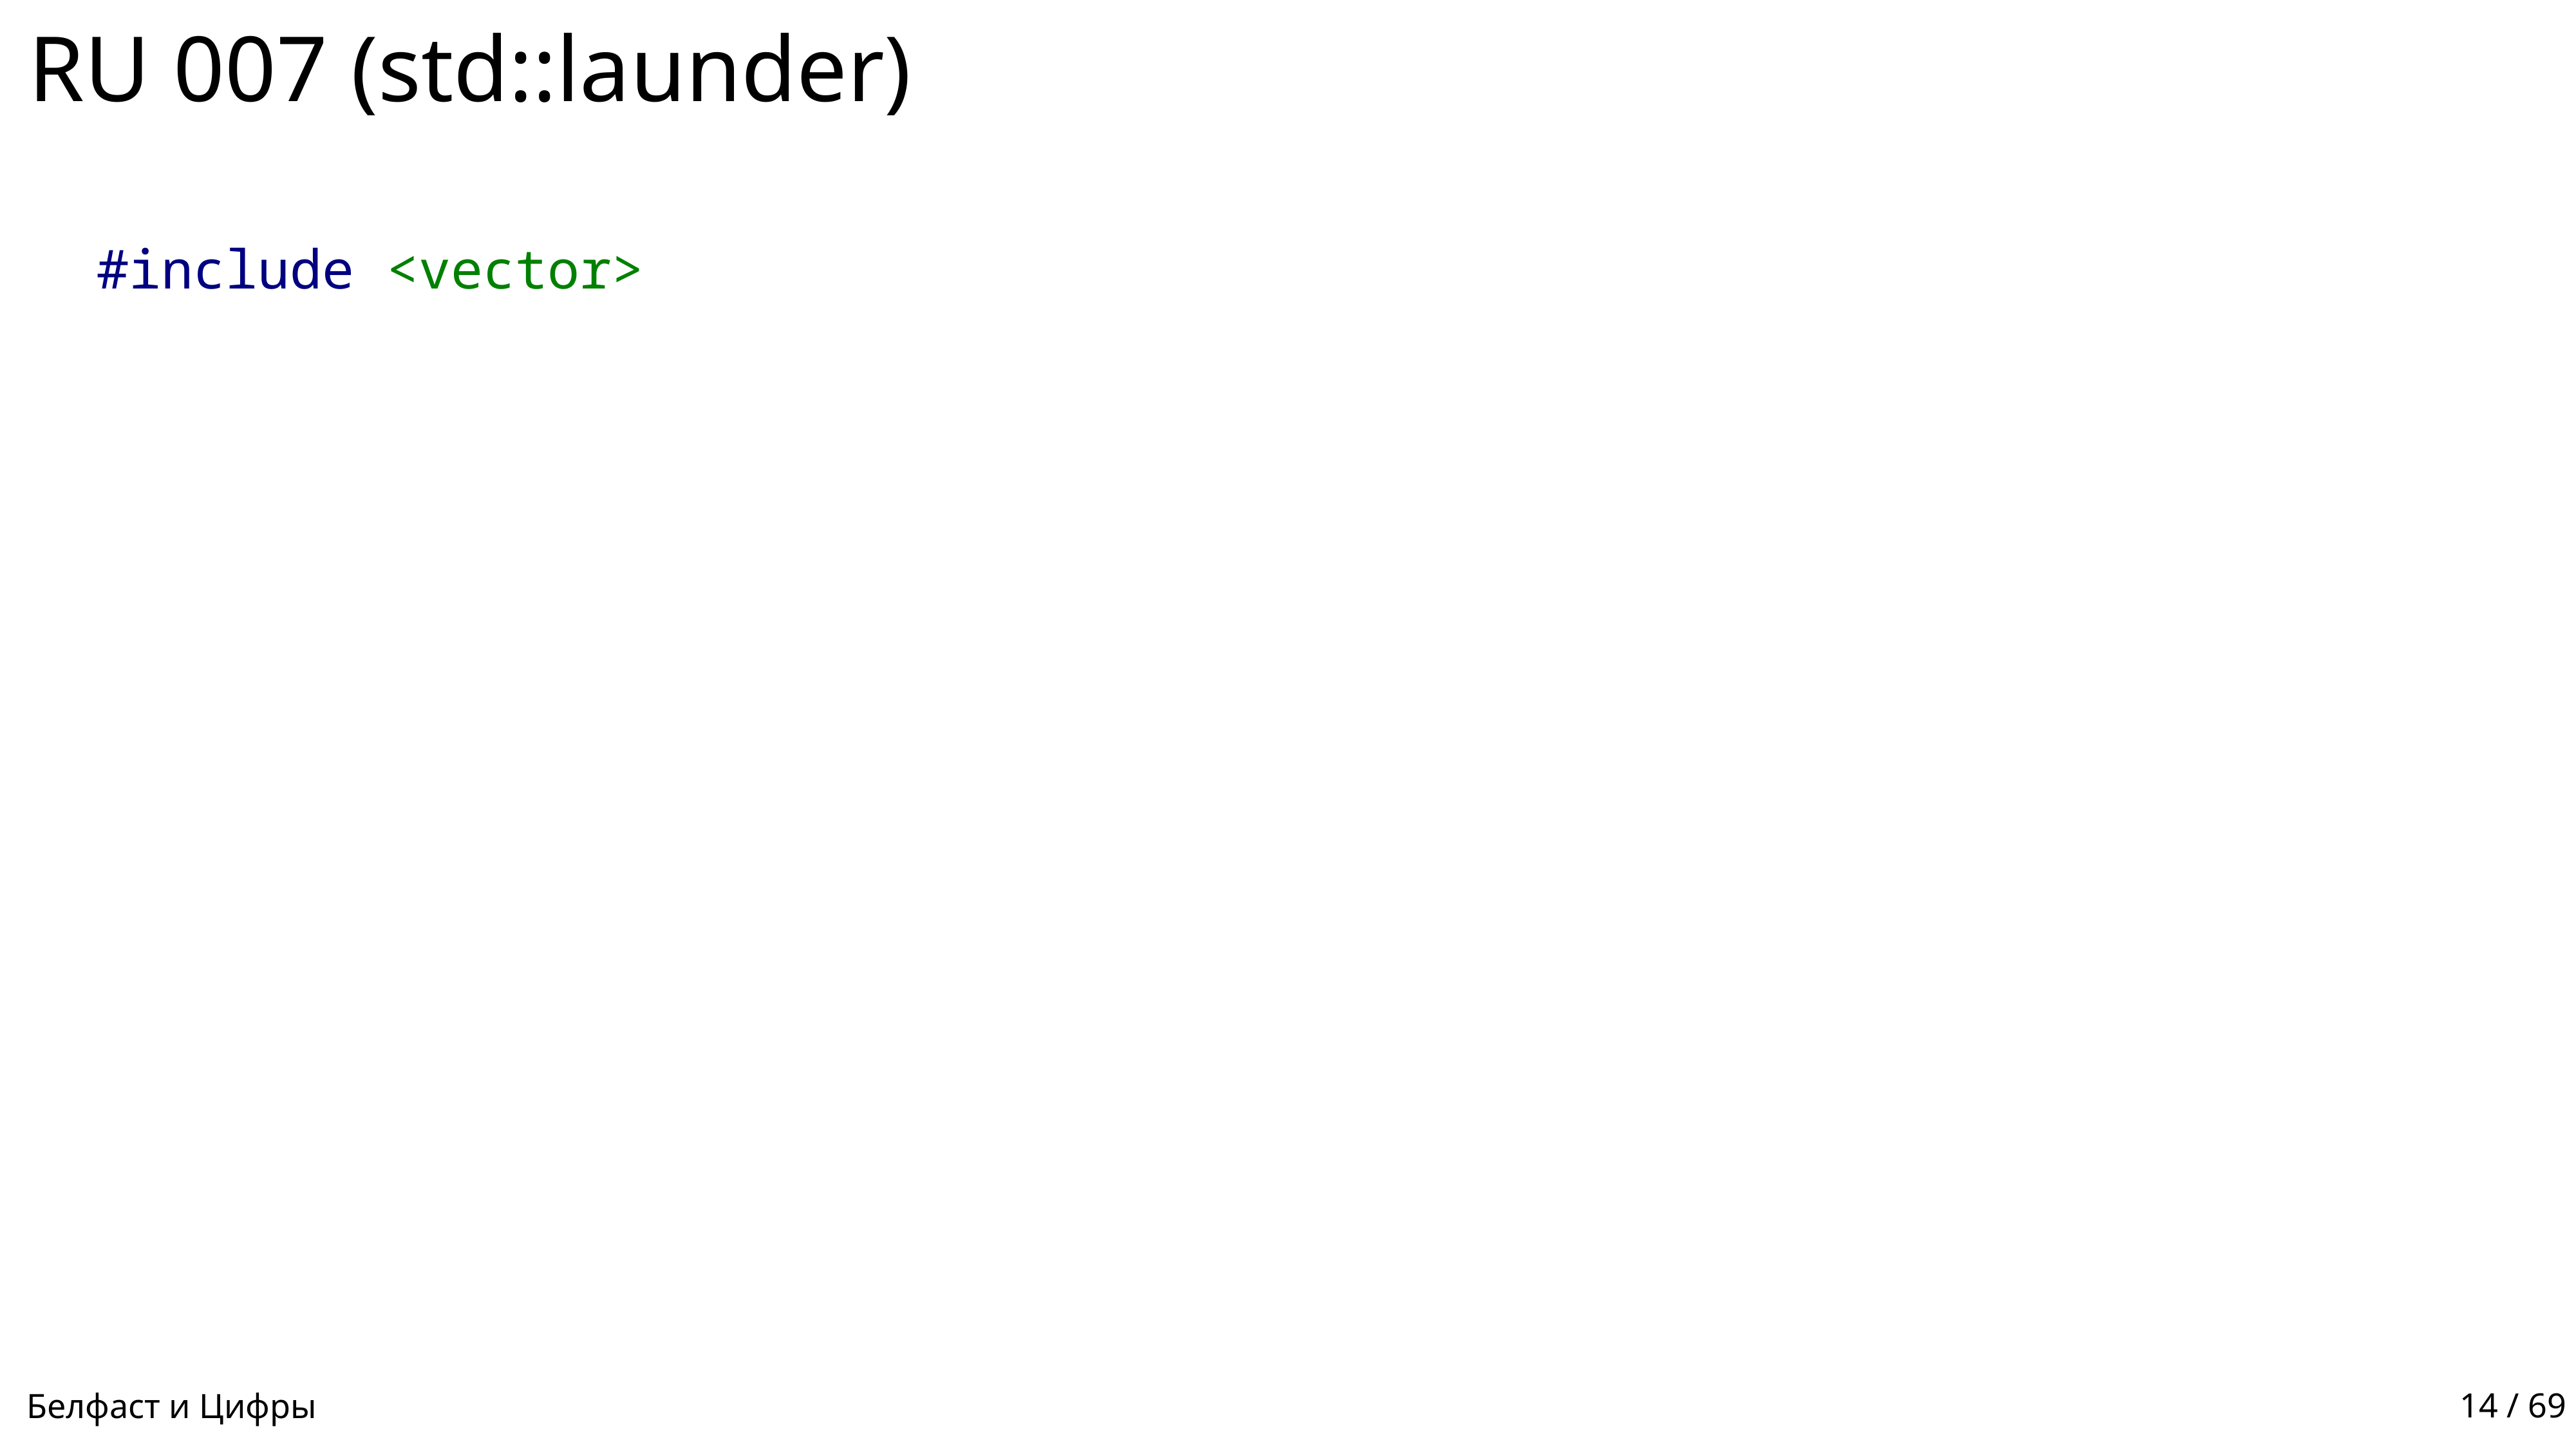

# RU 007 (std::launder)
#include <vector>
Белфаст и Цифры